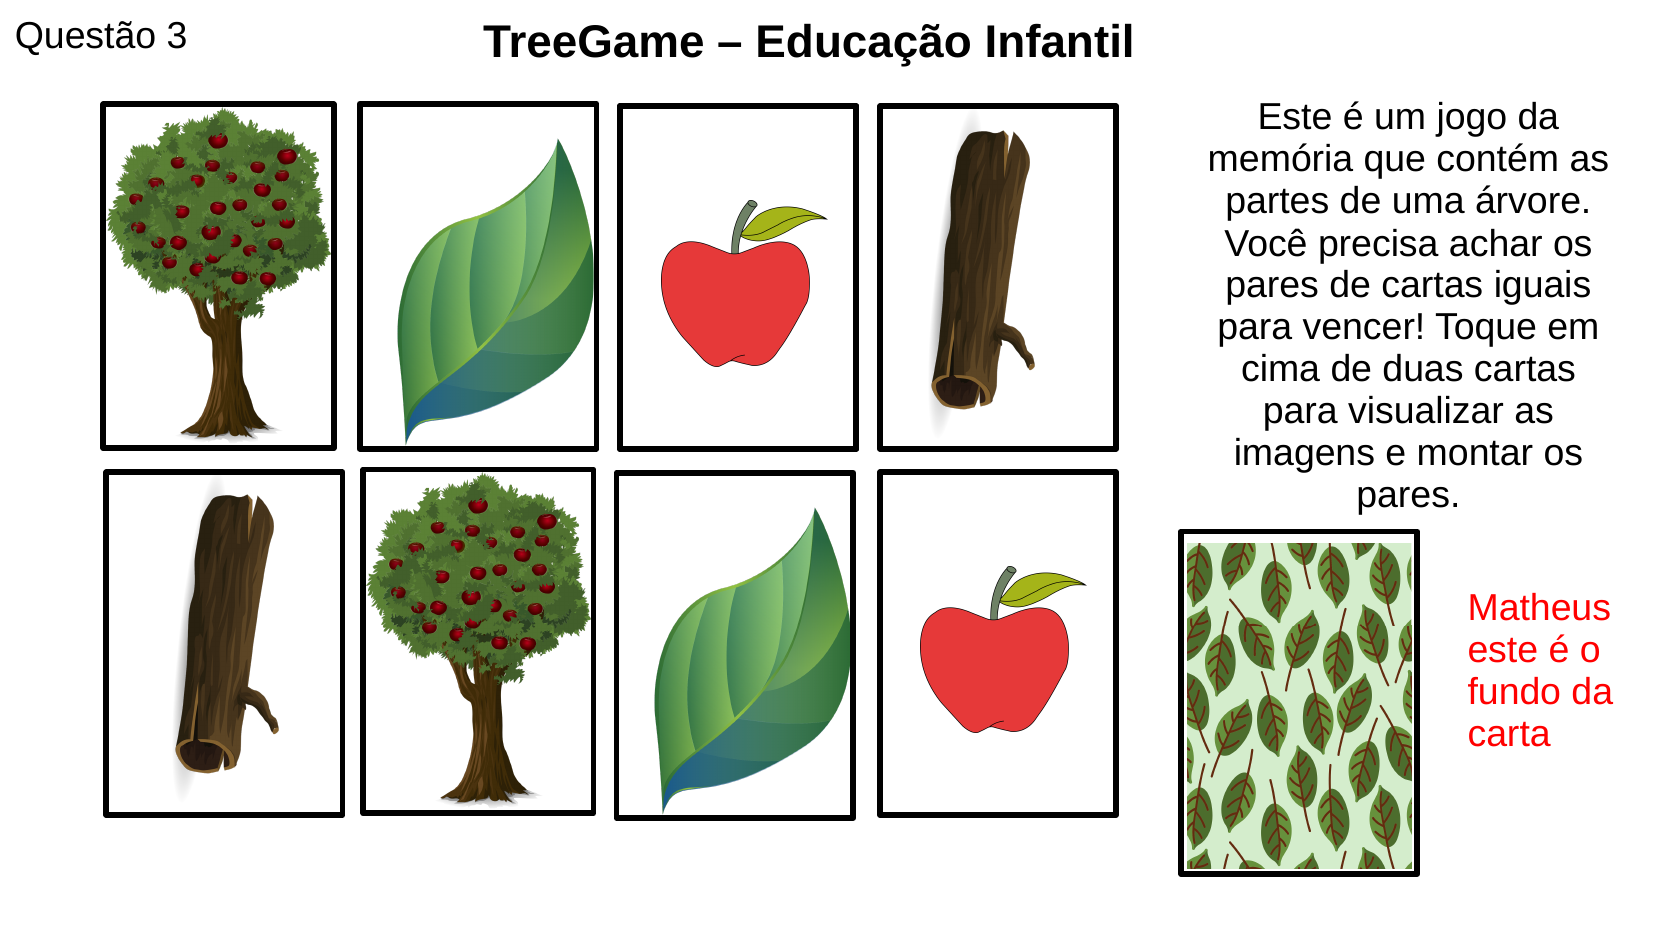

Questão 3
# TreeGame – Educação Infantil
Este é um jogo da memória que contém as partes de uma árvore. Você precisa achar os pares de cartas iguais para vencer! Toque em cima de duas cartas para visualizar as imagens e montar os pares.
Matheus este é o fundo da carta